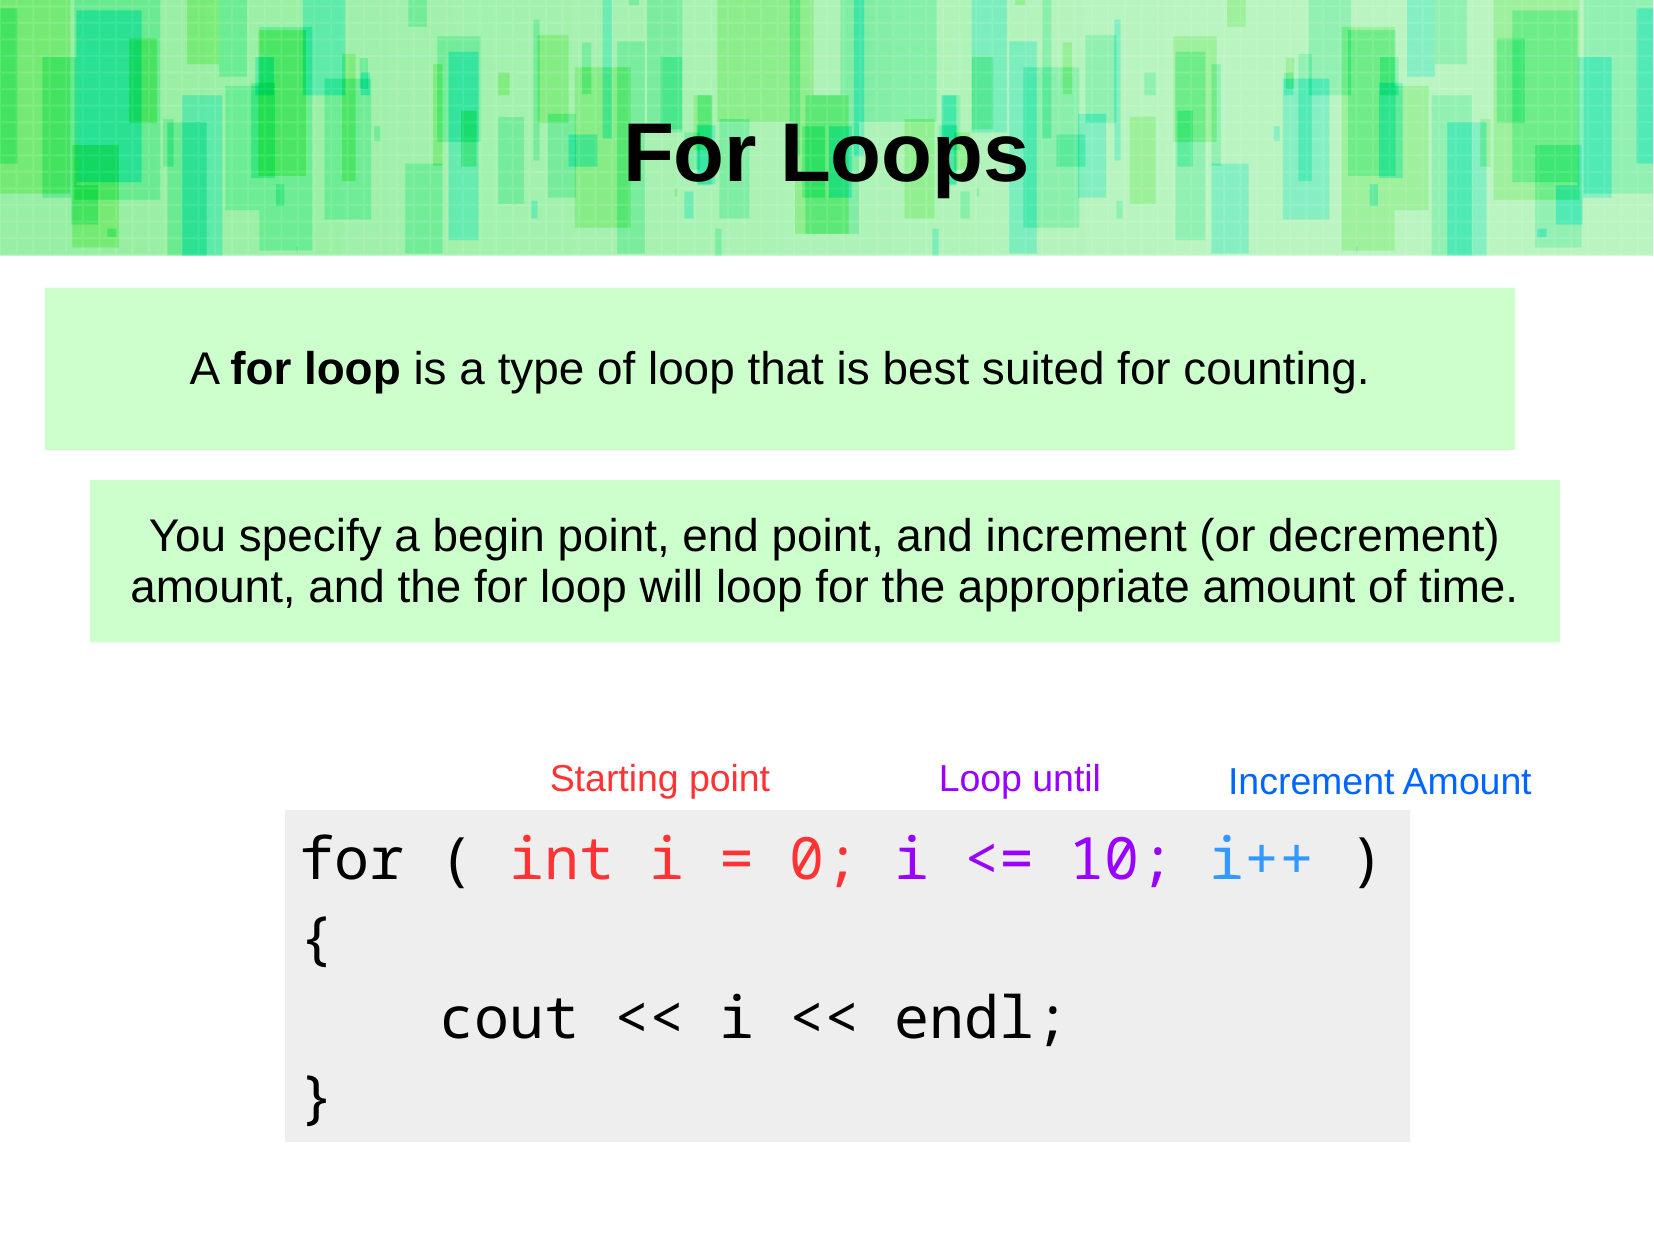

# For Loops
A for loop is a type of loop that is best suited for counting.
You specify a begin point, end point, and increment (or decrement) amount, and the for loop will loop for the appropriate amount of time.
Starting point
Loop until
Increment Amount
for ( int i = 0; i <= 10; i++ )
{
 cout << i << endl;
}
“while not done”